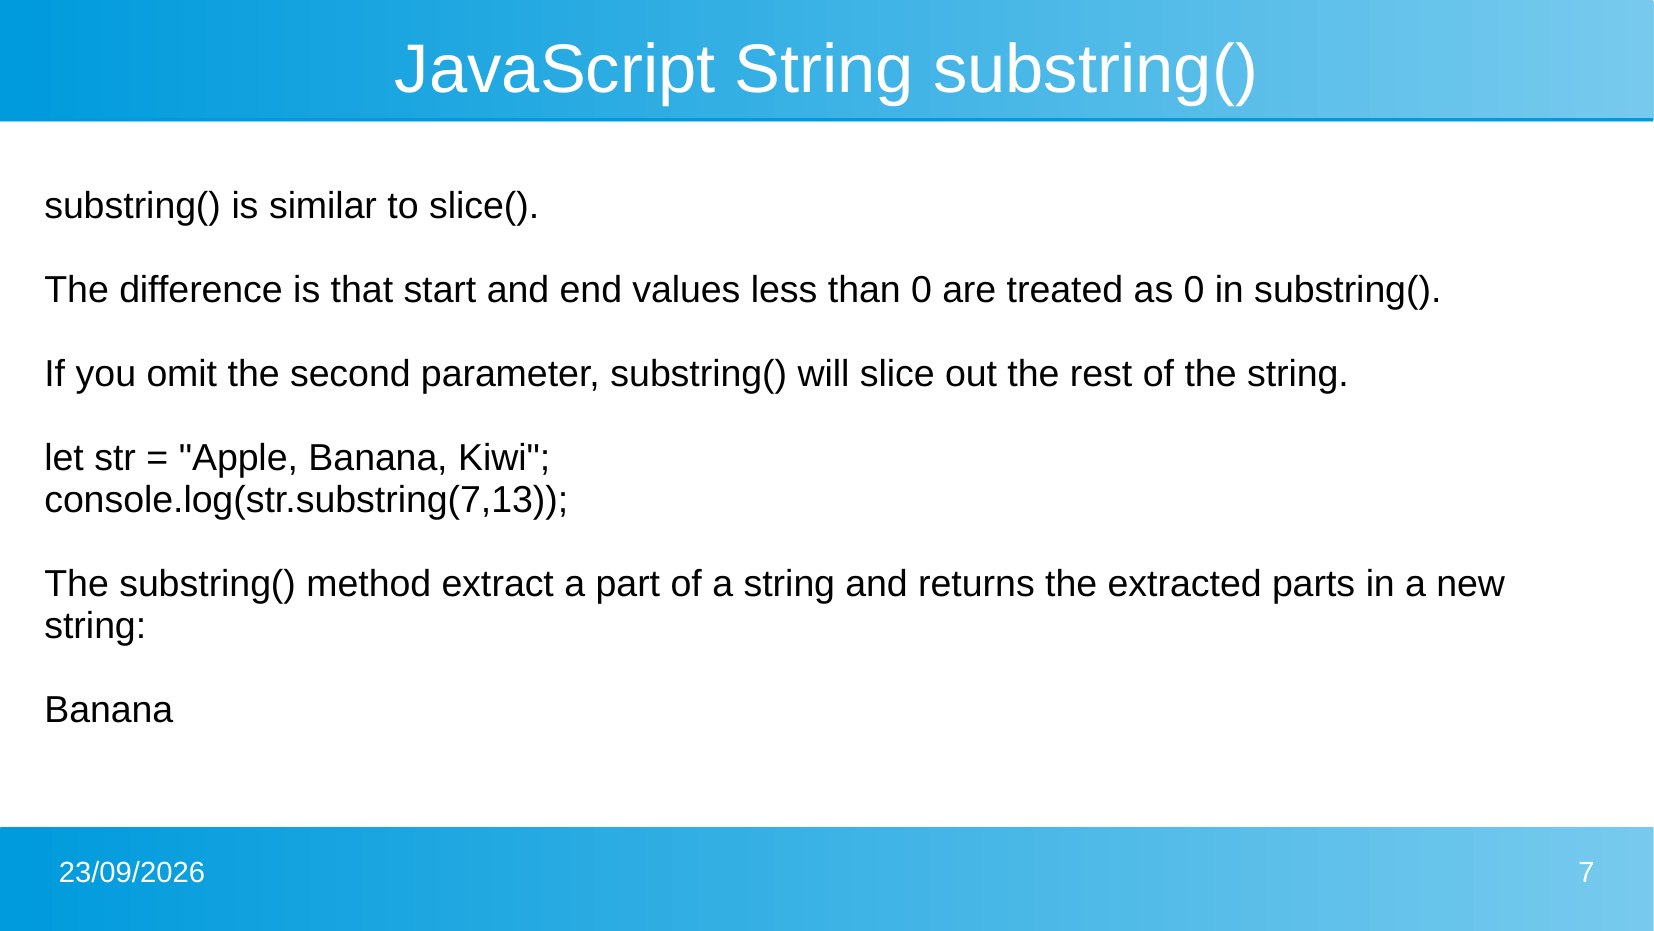

# JavaScript String substring()
substring() is similar to slice().
The difference is that start and end values less than 0 are treated as 0 in substring().
If you omit the second parameter, substring() will slice out the rest of the string.
let str = "Apple, Banana, Kiwi";
console.log(str.substring(7,13));
The substring() method extract a part of a string and returns the extracted parts in a new string:
Banana
7